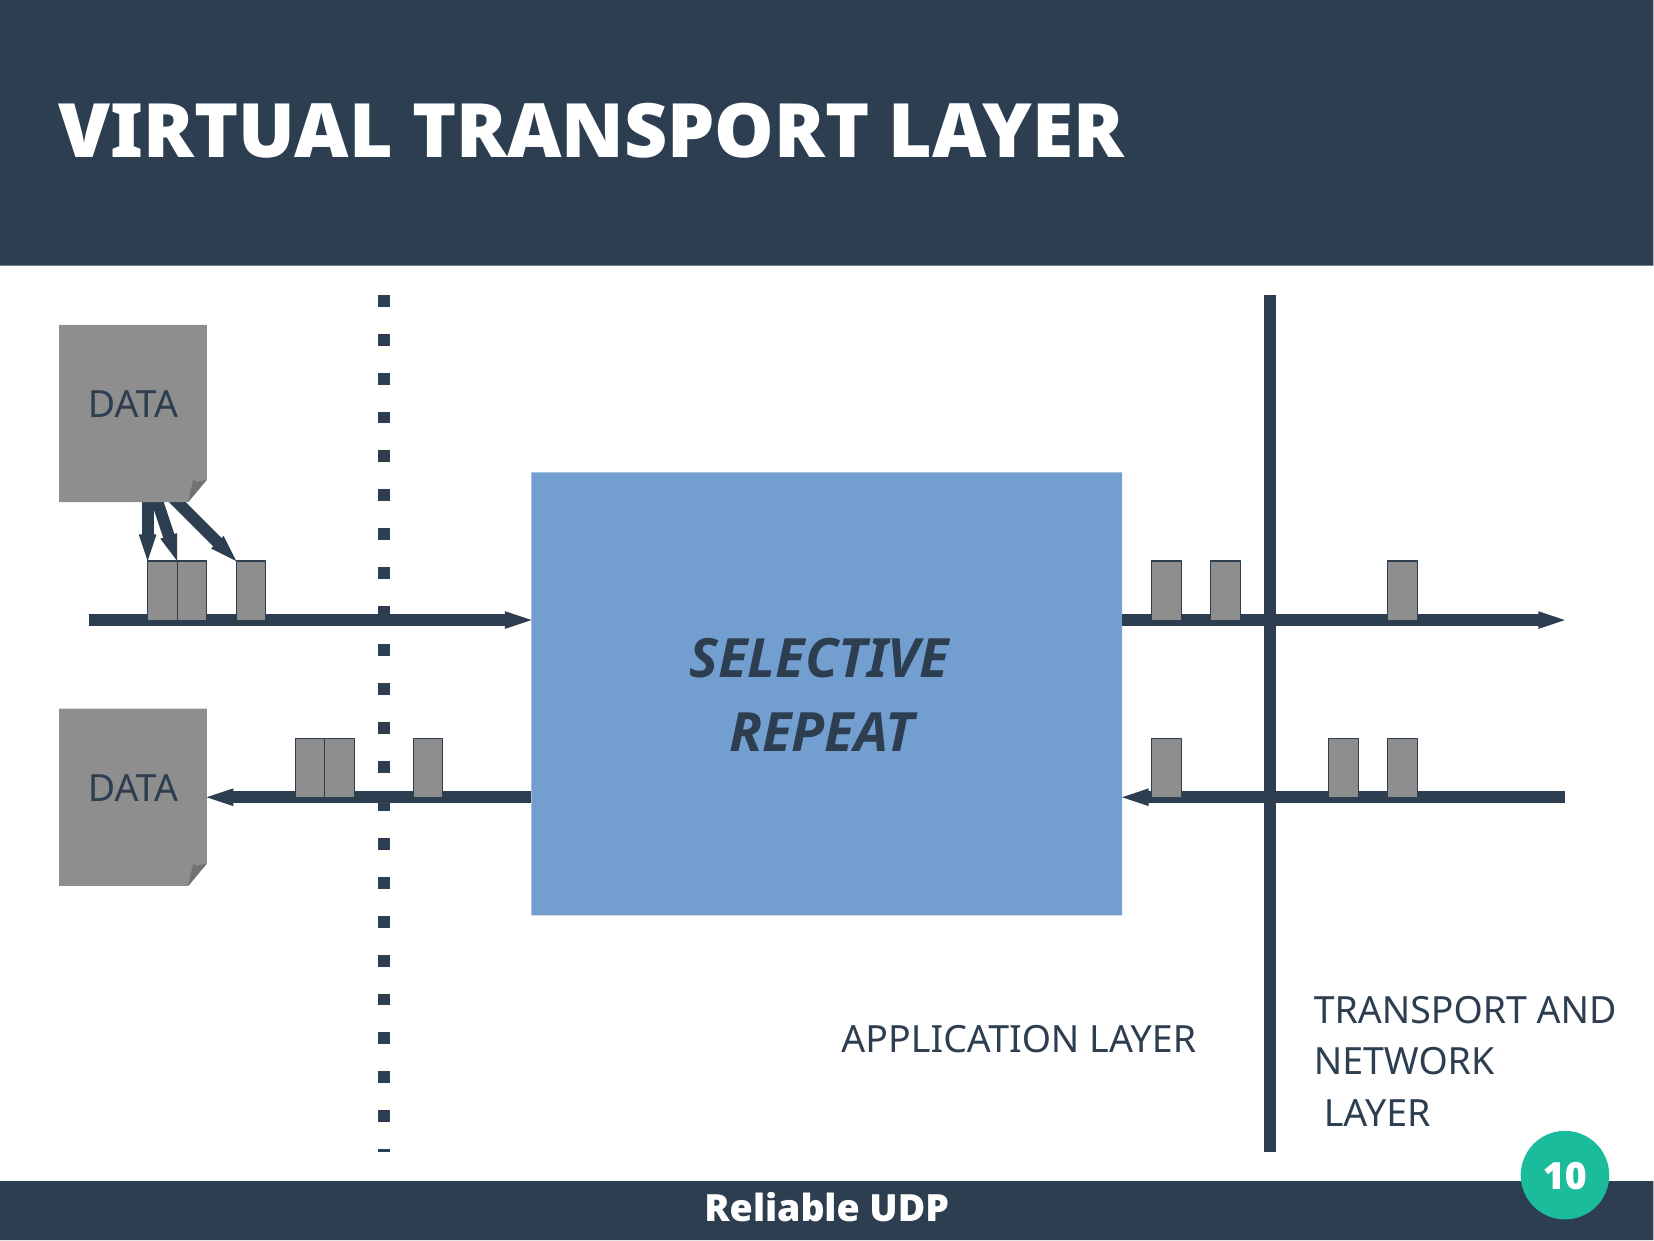

# VIRTUAL TRANSPORT LAYER
DATA
SELECTIVE
REPEAT
DATA
TRANSPORT AND
NETWORK
 LAYER
APPLICATION LAYER
10
Reliable UDP